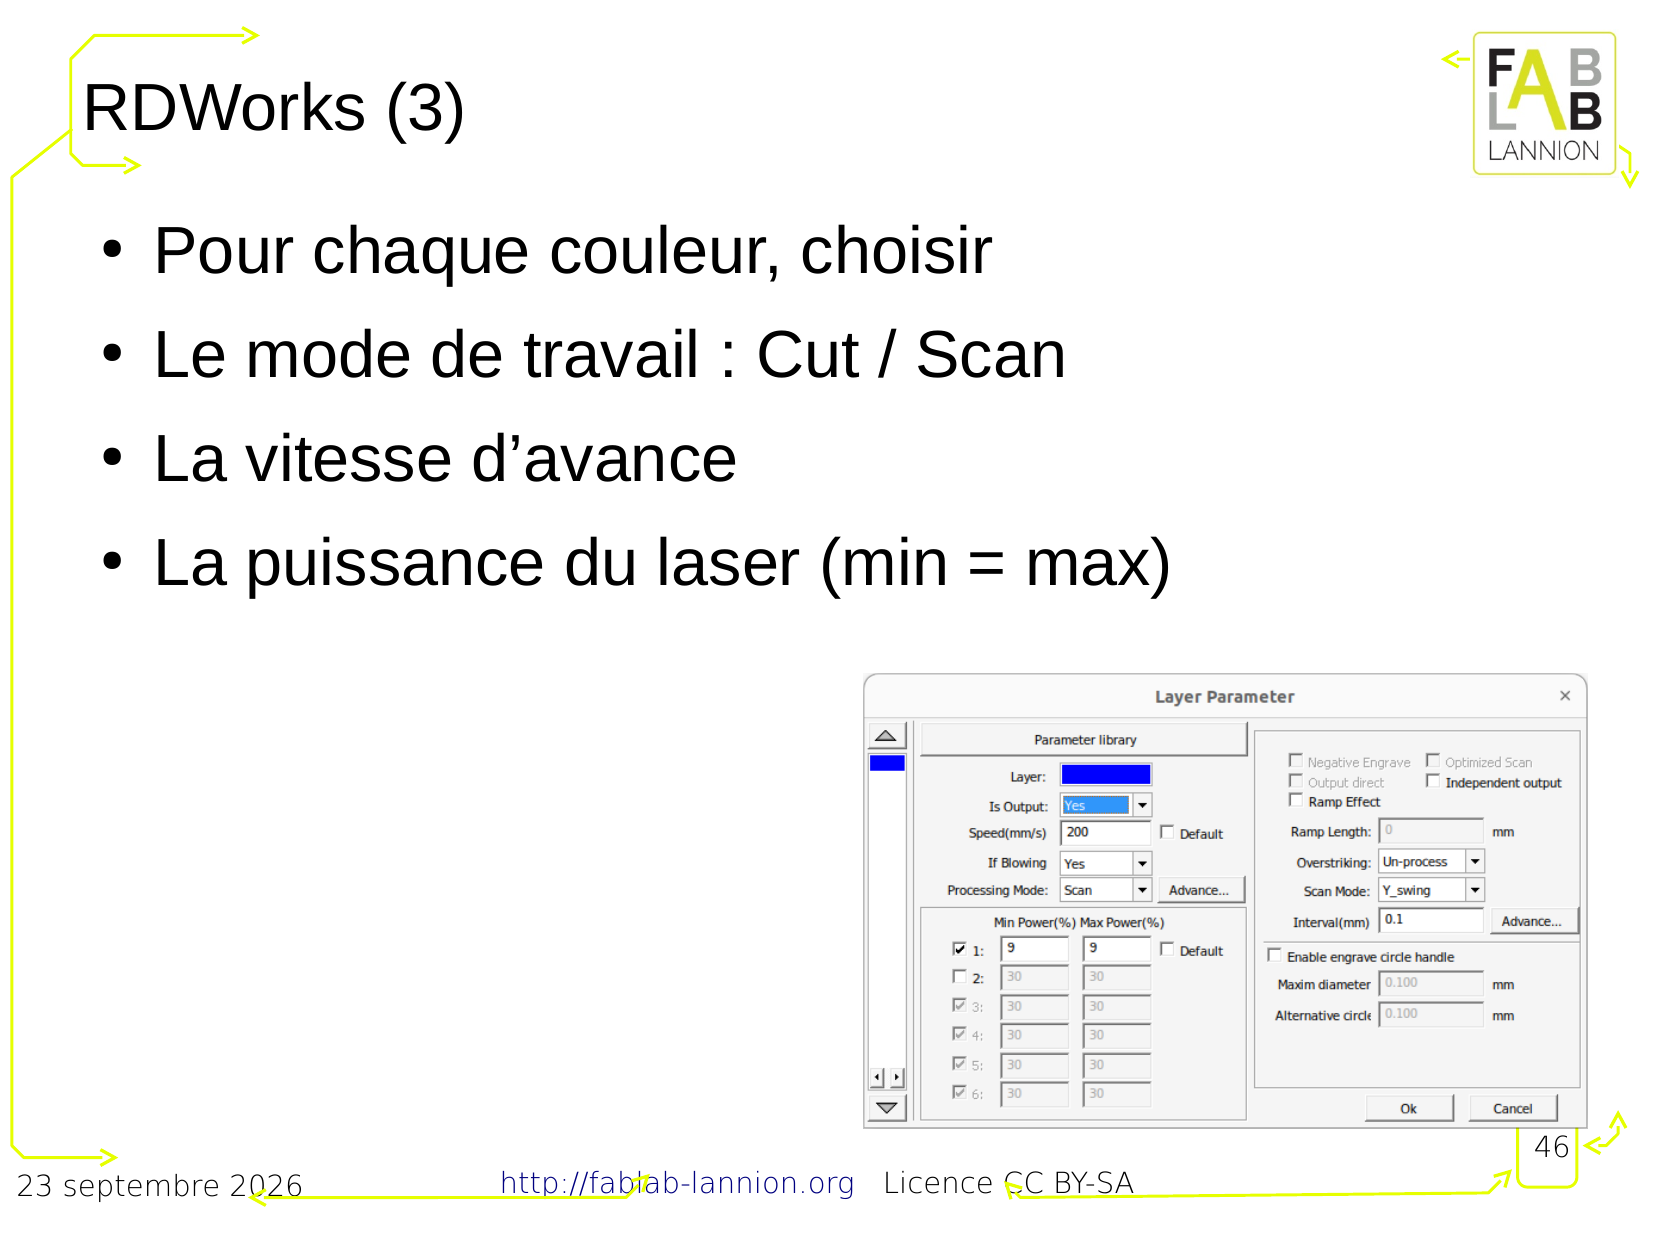

# RDWorks (3)
Pour chaque couleur, choisir
Le mode de travail : Cut / Scan
La vitesse d’avance
La puissance du laser (min = max)
46